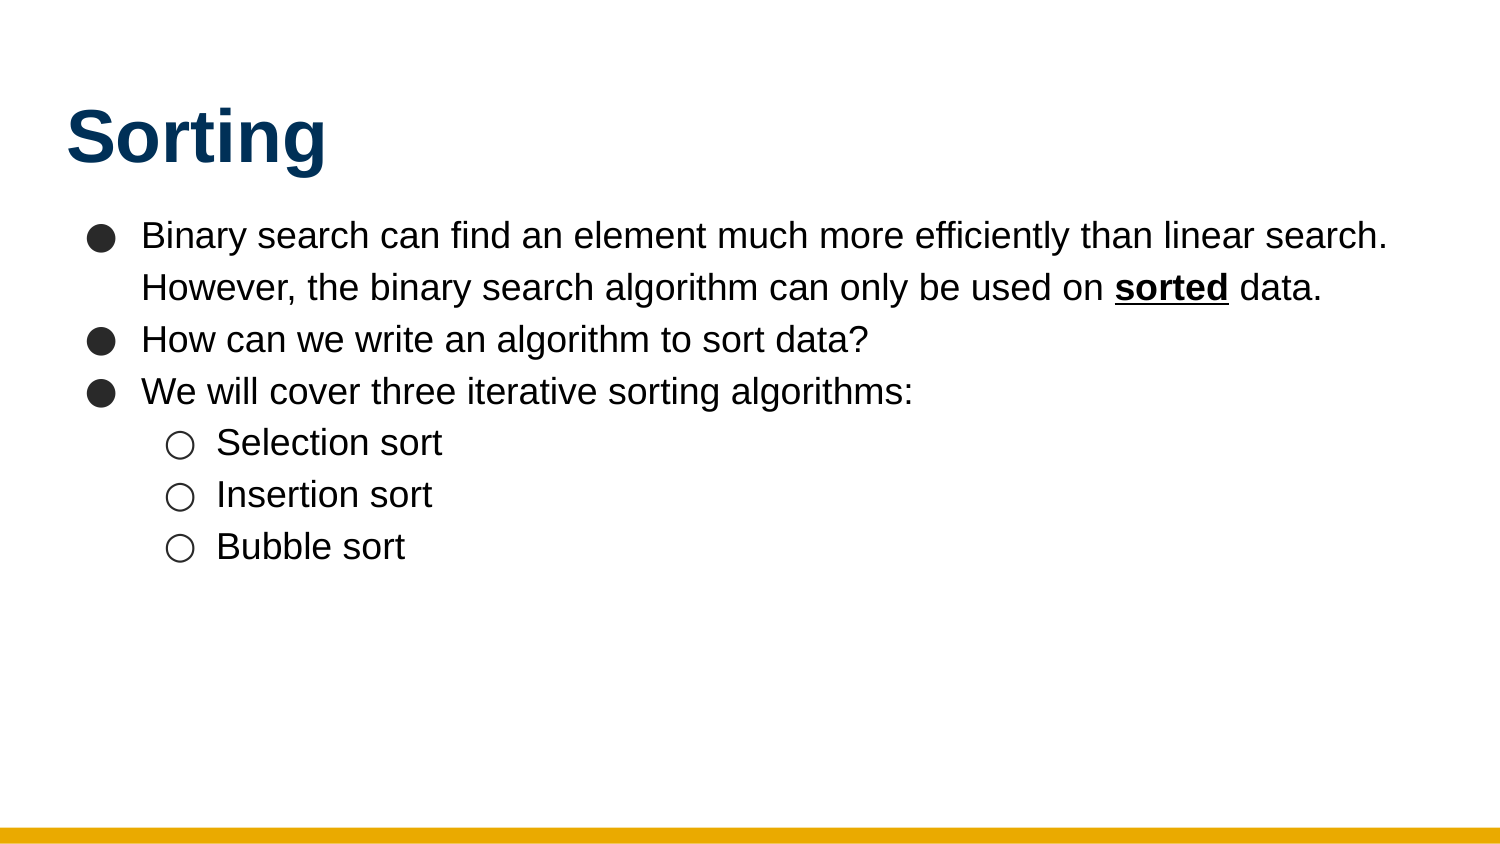

# Sorting
Binary search can find an element much more efficiently than linear search. However, the binary search algorithm can only be used on sorted data.
How can we write an algorithm to sort data?
We will cover three iterative sorting algorithms:
Selection sort
Insertion sort
Bubble sort